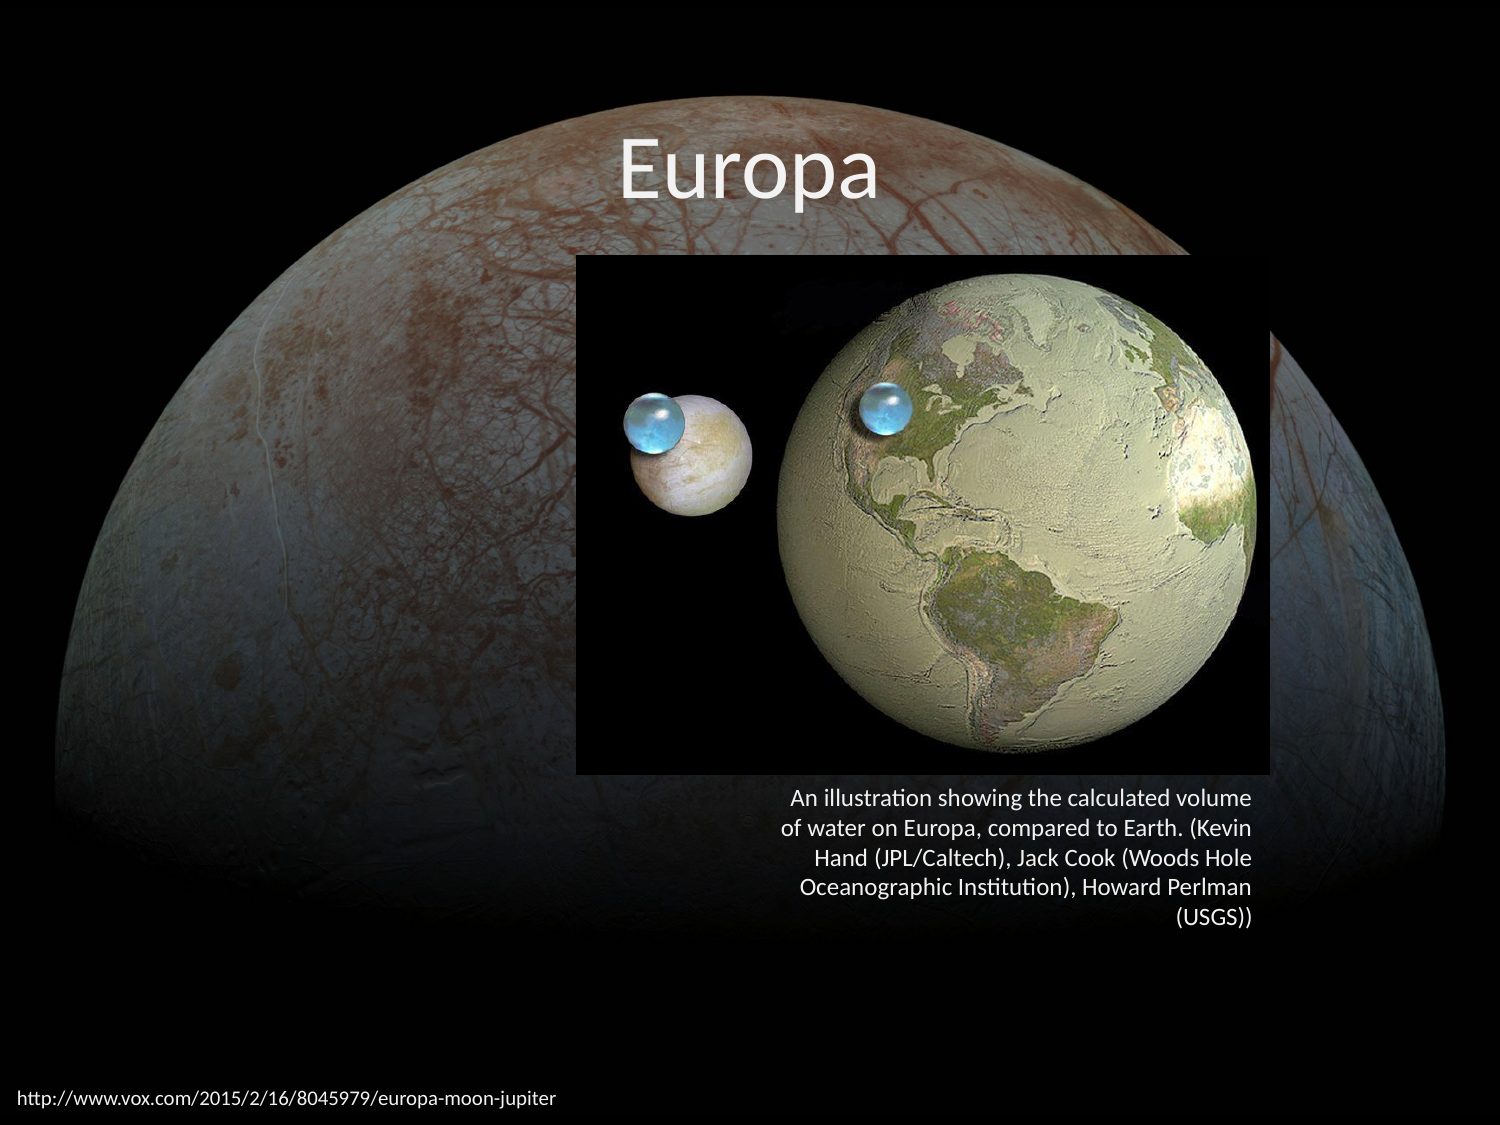

# Europa
An illustration showing the calculated volume of water on Europa, compared to Earth. (Kevin Hand (JPL/Caltech), Jack Cook (Woods Hole Oceanographic Institution), Howard Perlman (USGS))
http://www.vox.com/2015/2/16/8045979/europa-moon-jupiter